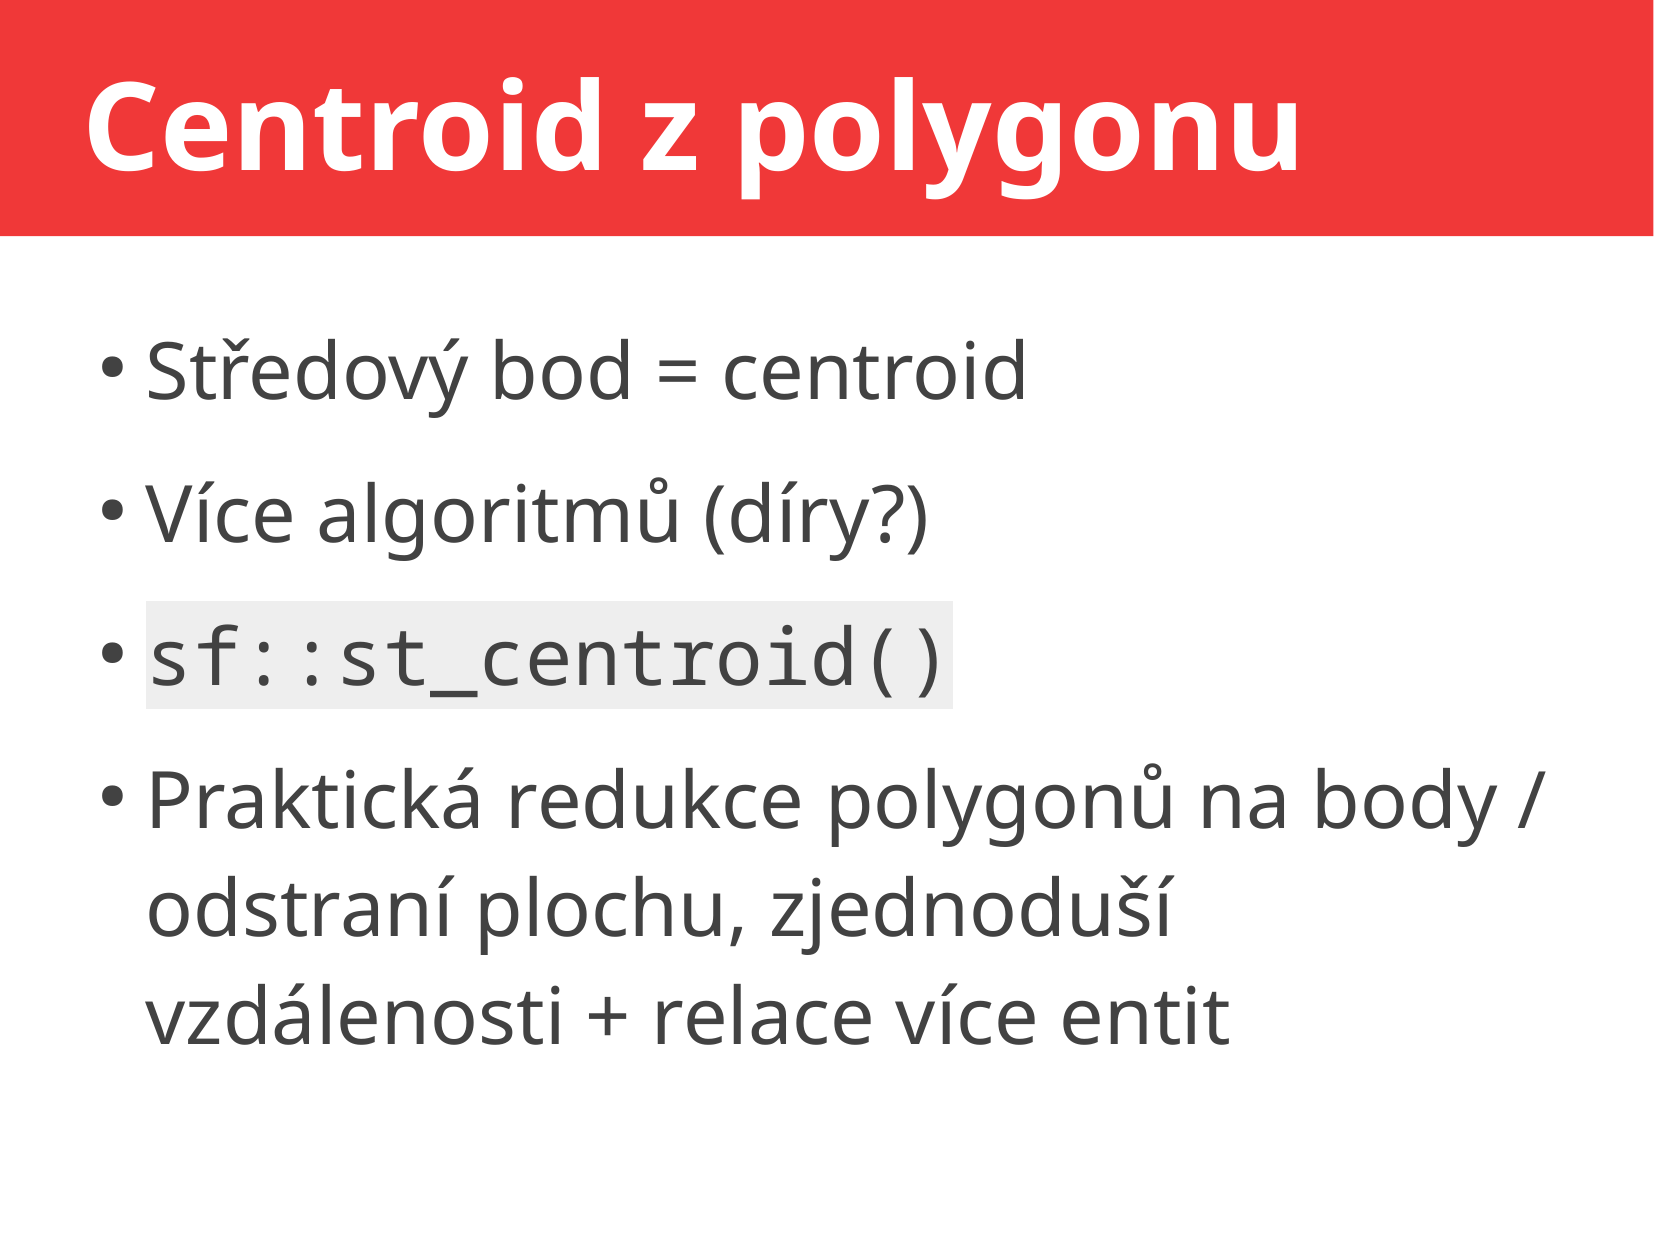

# Centroid z polygonu
Středový bod = centroid
Více algoritmů (díry?)
sf::st_centroid()
Praktická redukce polygonů na body / odstraní plochu, zjednoduší vzdálenosti + relace více entit